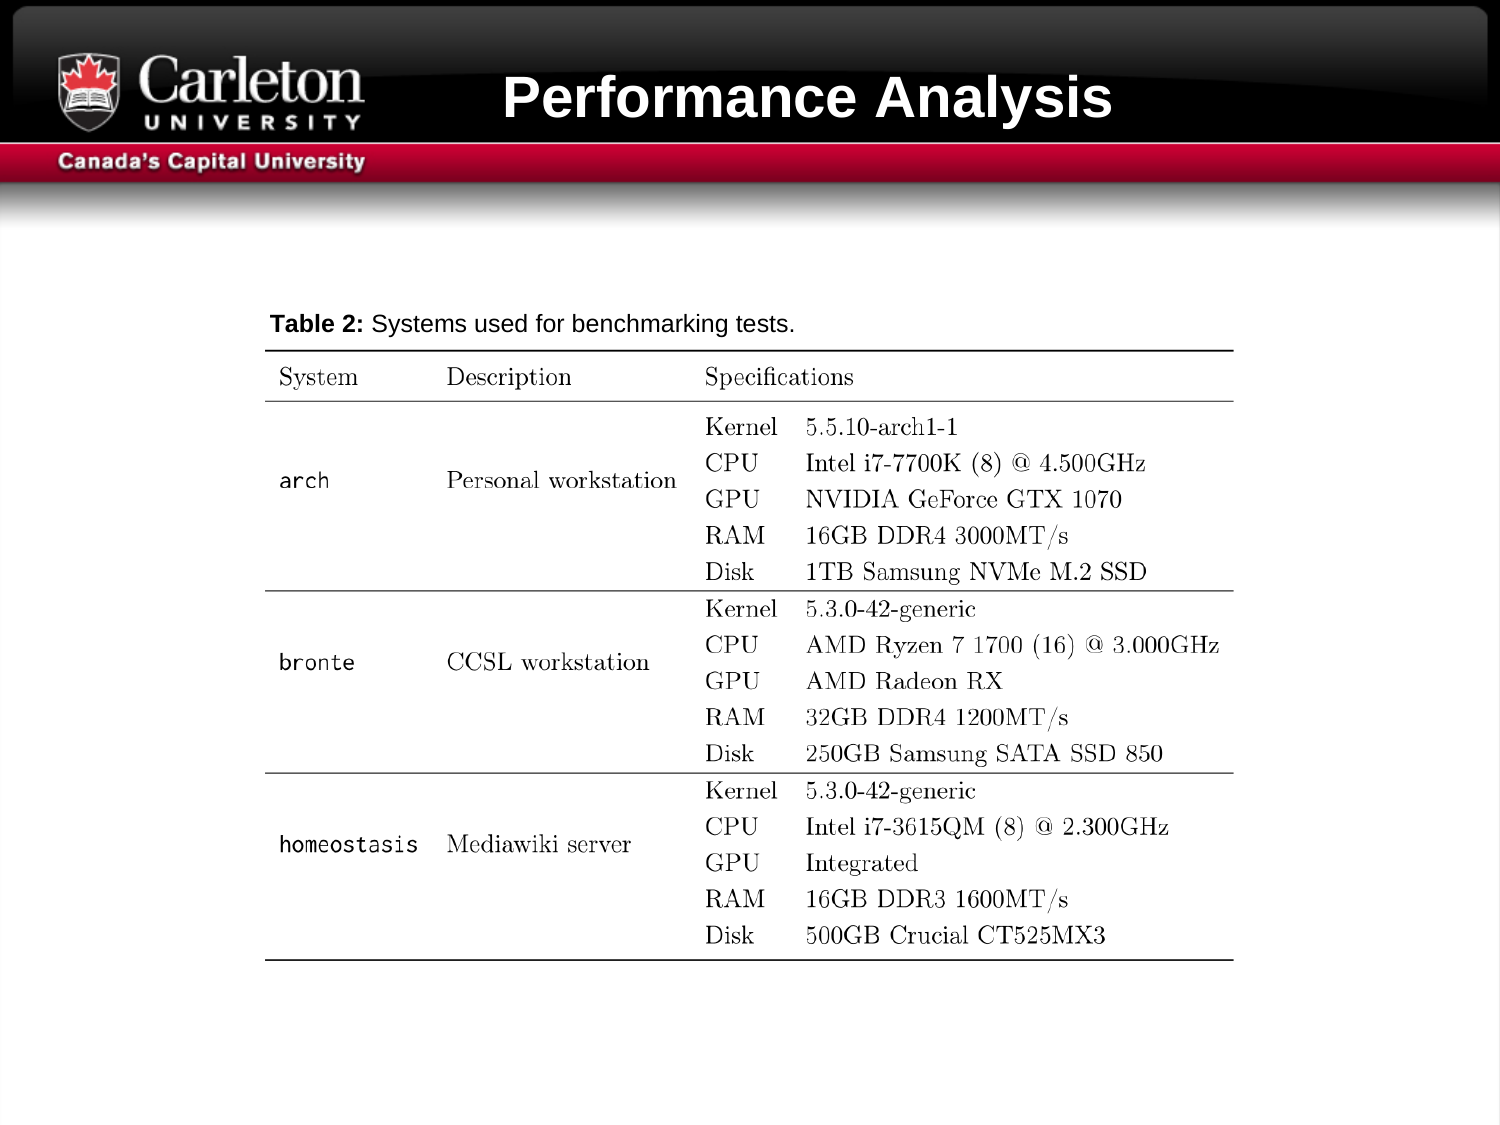

# Performance Analysis
Table 2: Systems used for benchmarking tests.